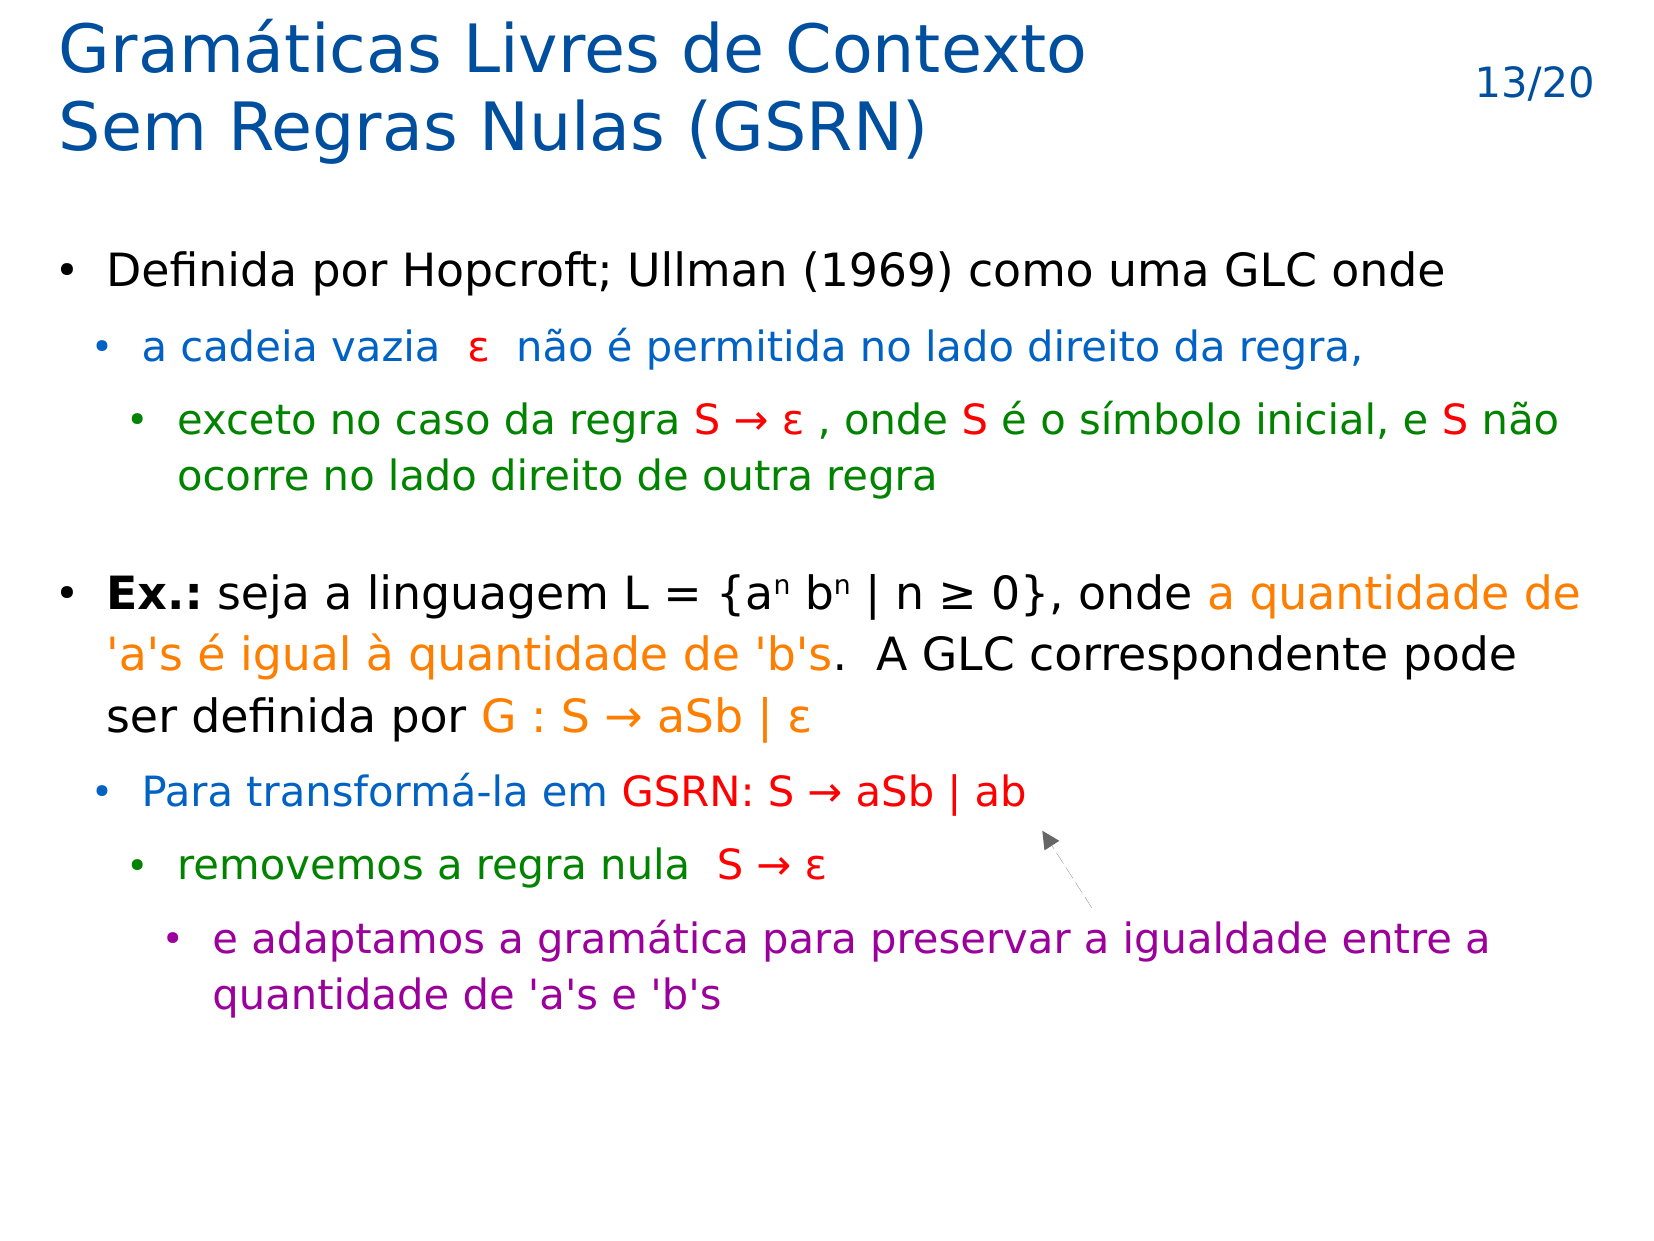

# Gramáticas Livres de Contexto Sem Regras Nulas (GSRN)
13
Definida por Hopcroft; Ullman (1969) como uma GLC onde
a cadeia vazia ε não é permitida no lado direito da regra,
exceto no caso da regra S → ε , onde S é o símbolo inicial, e S não ocorre no lado direito de outra regra
Ex.: seja a linguagem L = {an bn | n ≥ 0}, onde a quantidade de 'a's é igual à quantidade de 'b's. A GLC correspondente pode ser definida por G : S → aSb | ε
Para transformá-la em GSRN: S → aSb | ab
removemos a regra nula S → ε
e adaptamos a gramática para preservar a igualdade entre a quantidade de 'a's e 'b's